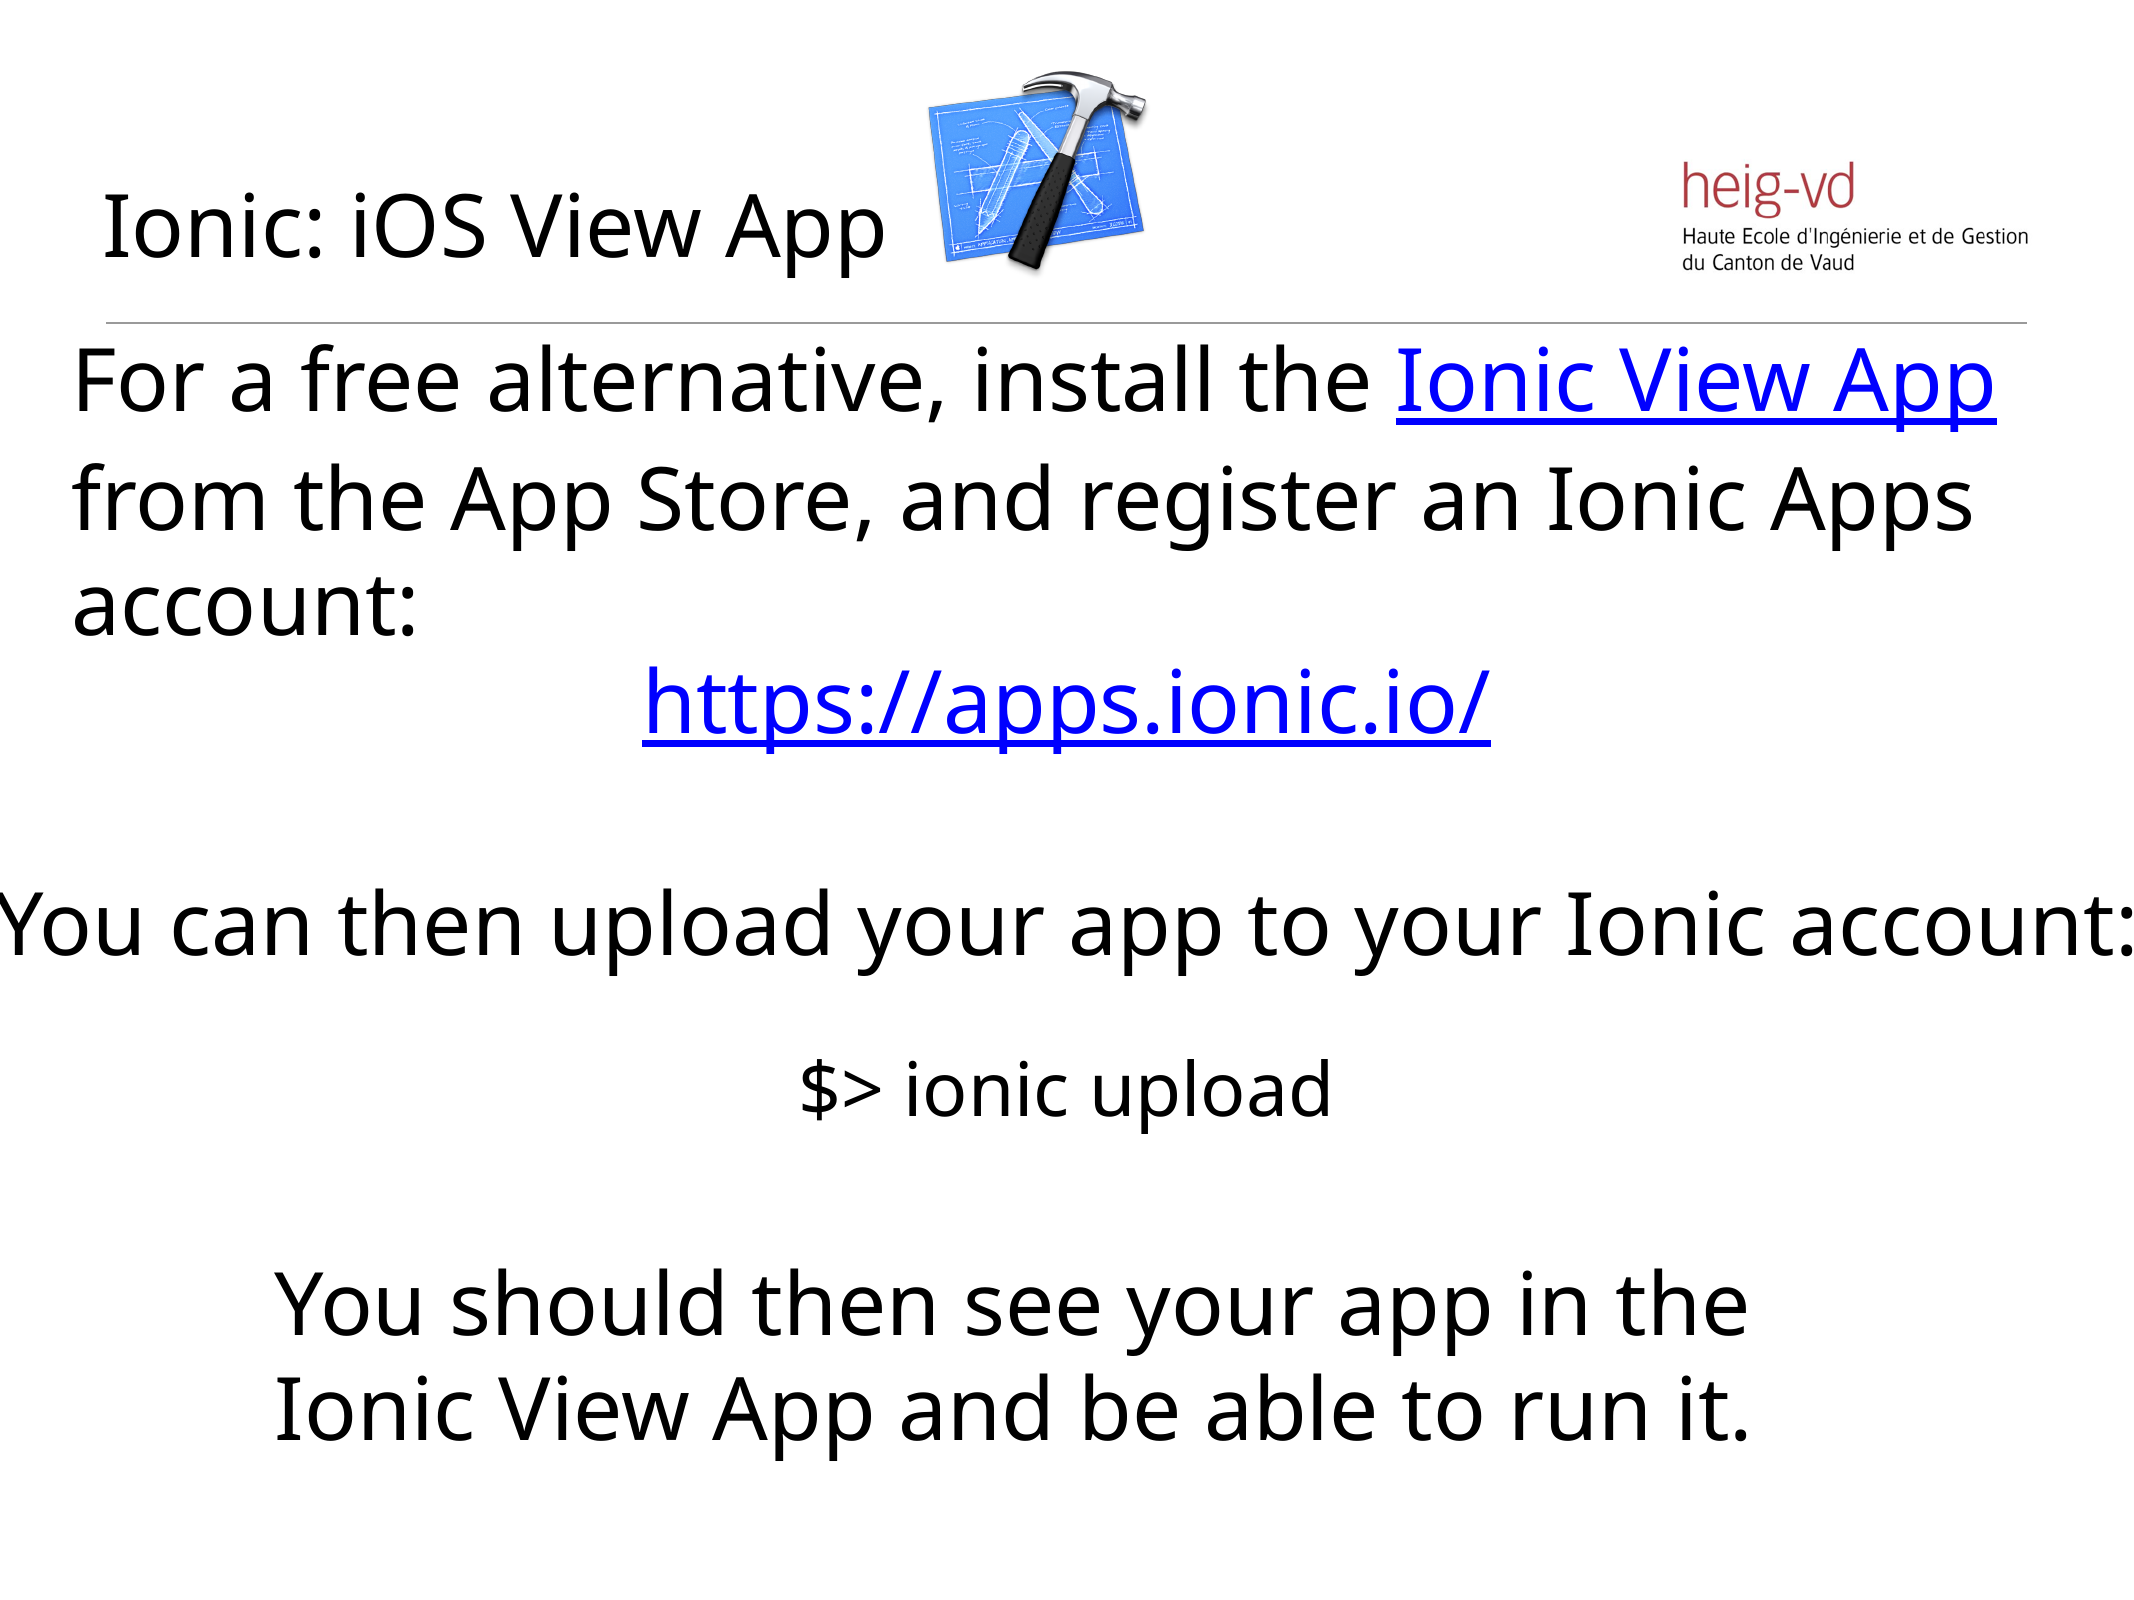

# Ionic: iOS View App
For a free alternative, install the Ionic View App from the App Store, and register an Ionic Apps account:
https://apps.ionic.io/
You can then upload your app to your Ionic account:
$> ionic upload
You should then see your app in the Ionic View App and be able to run it.